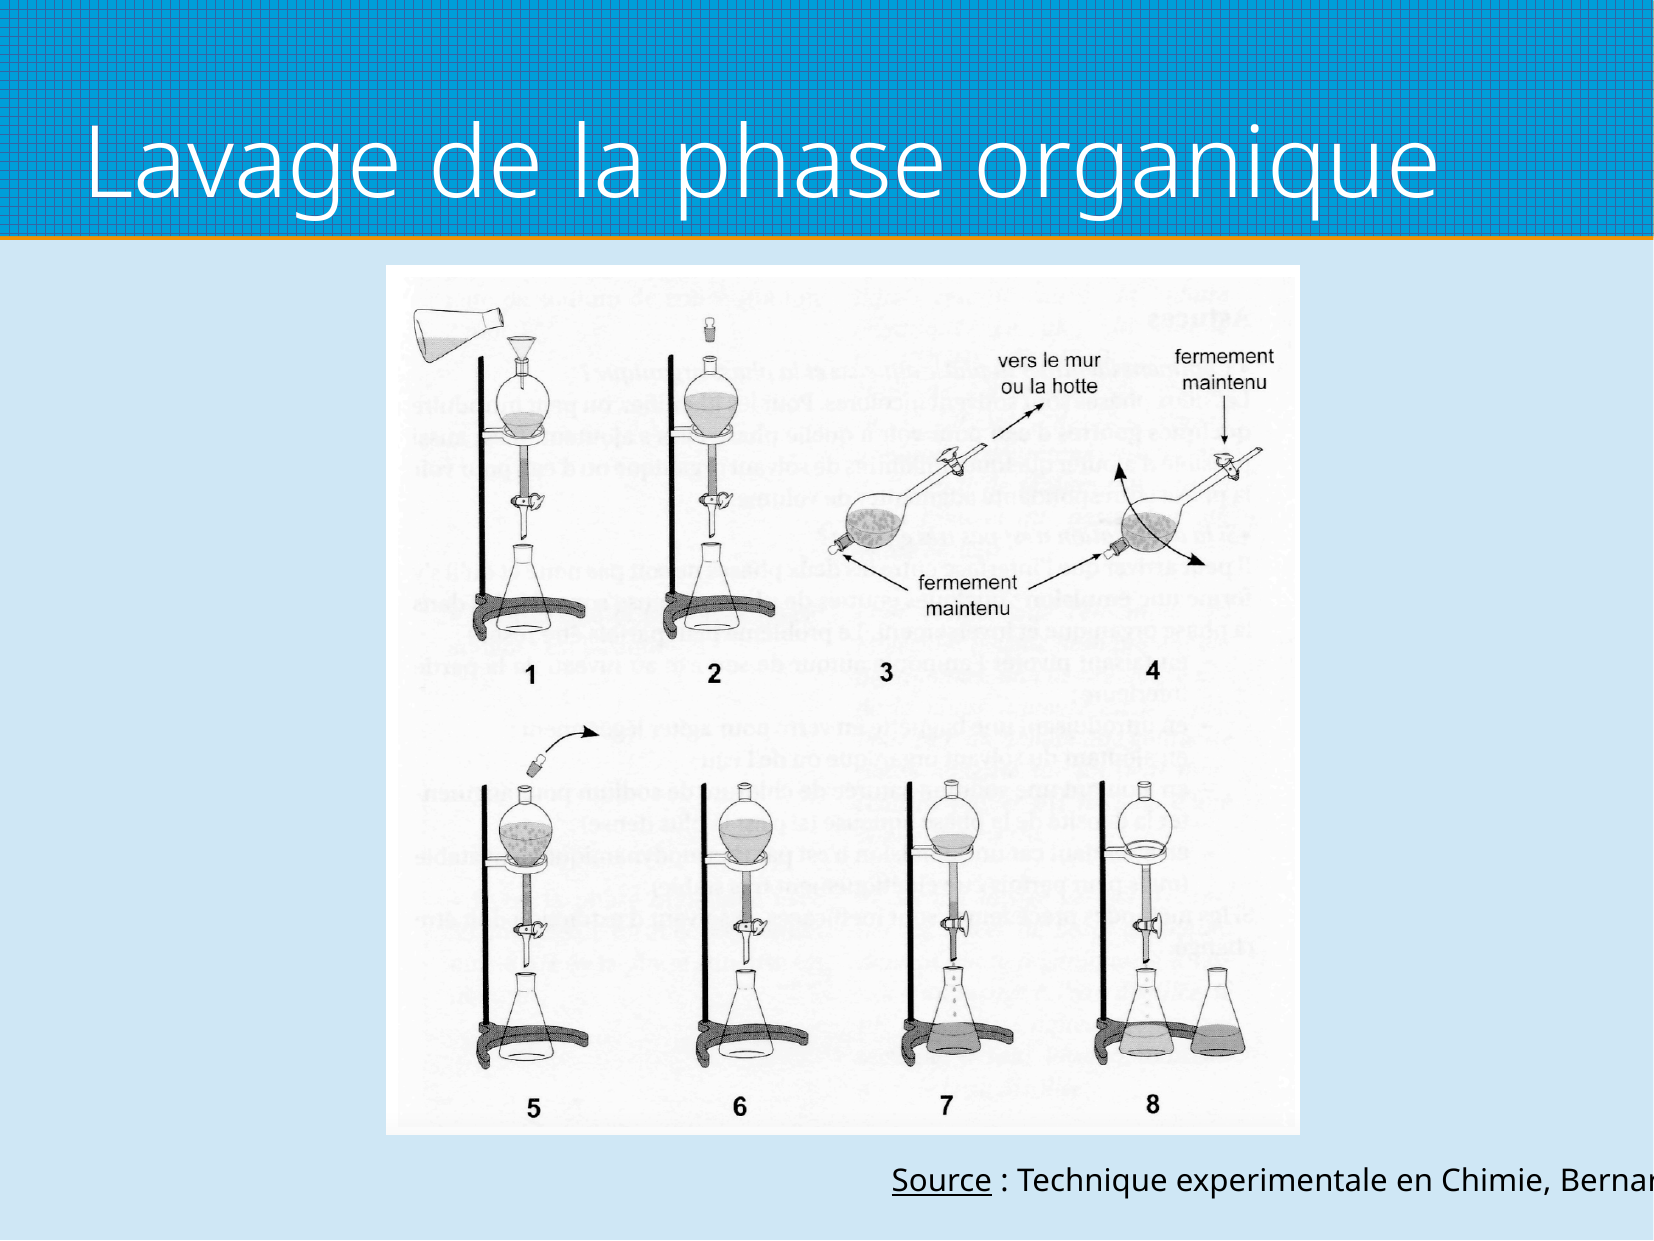

# Lavage de la phase organique
Source : Technique experimentale en Chimie, Bernard